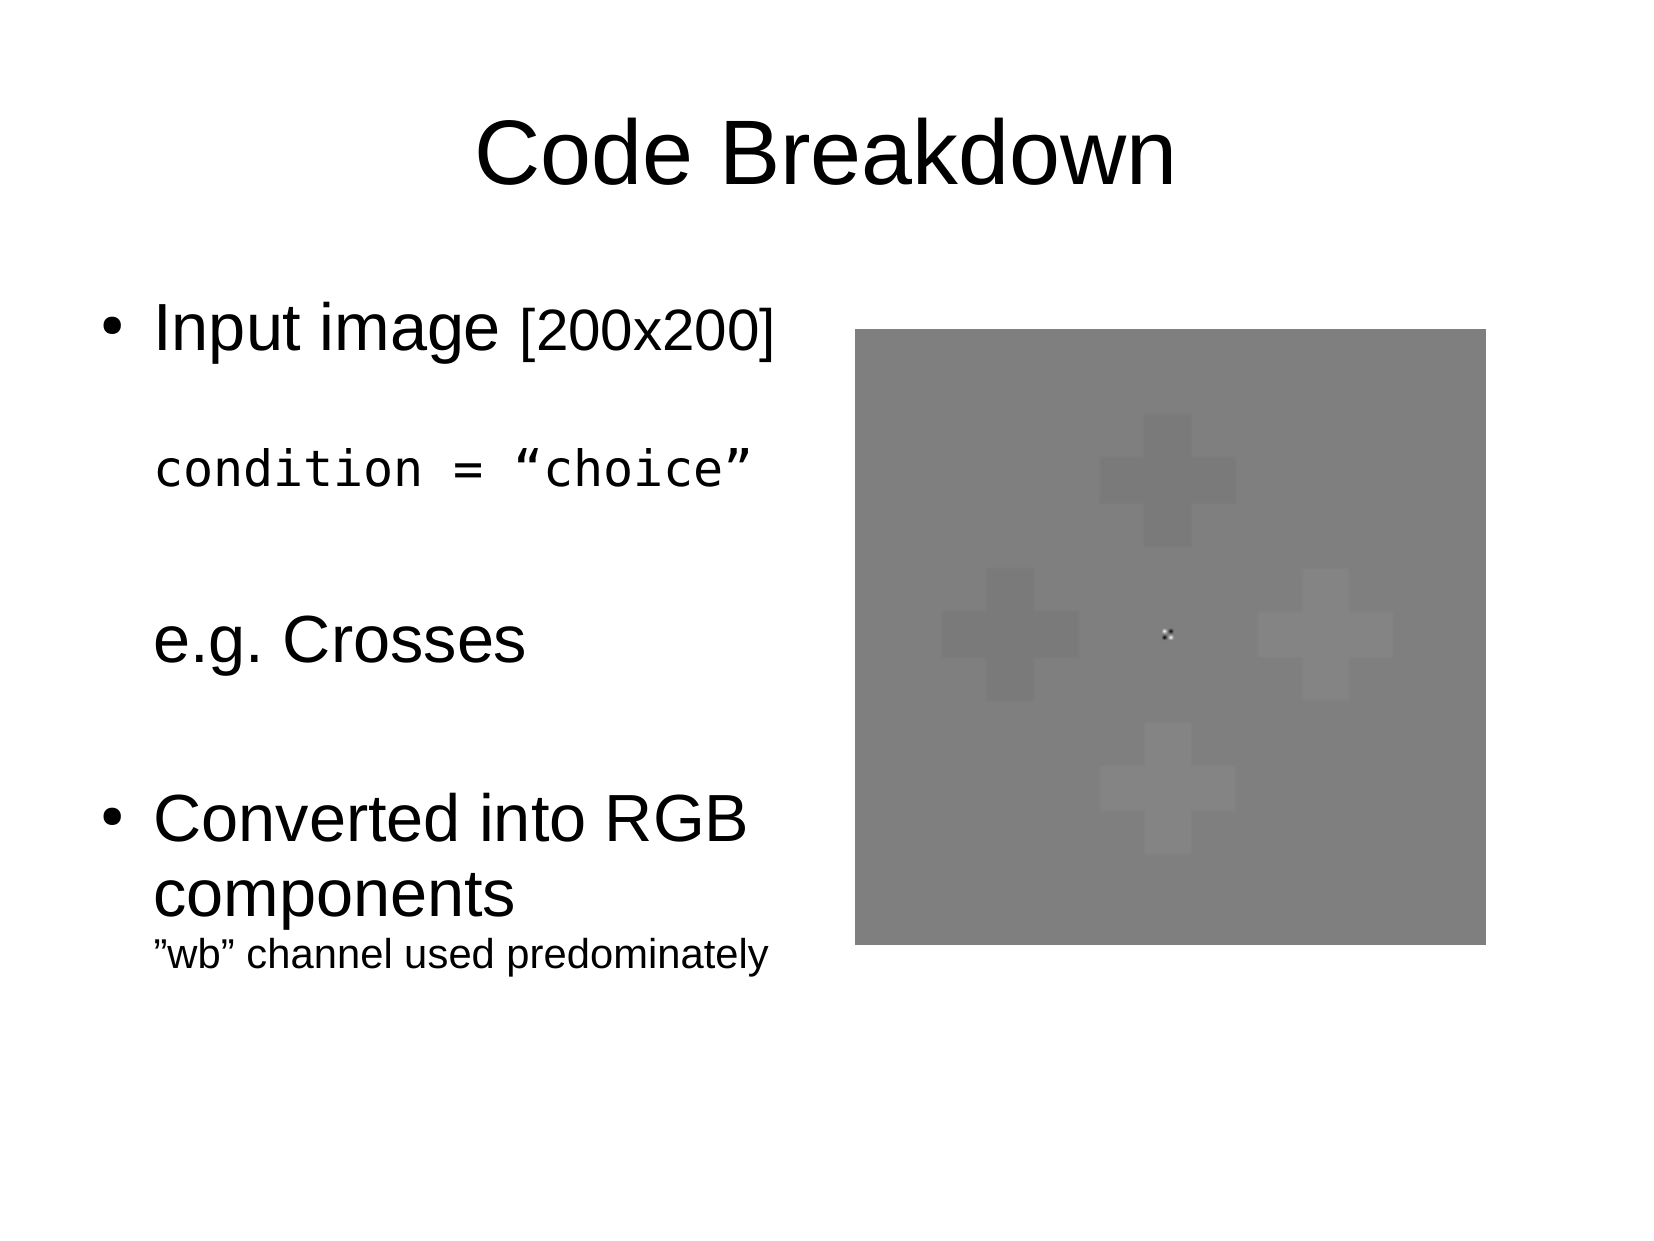

# Code Breakdown
Input image [200x200]
condition = “choice”
e.g. Crosses
Converted into RGB components
”wb” channel used predominately